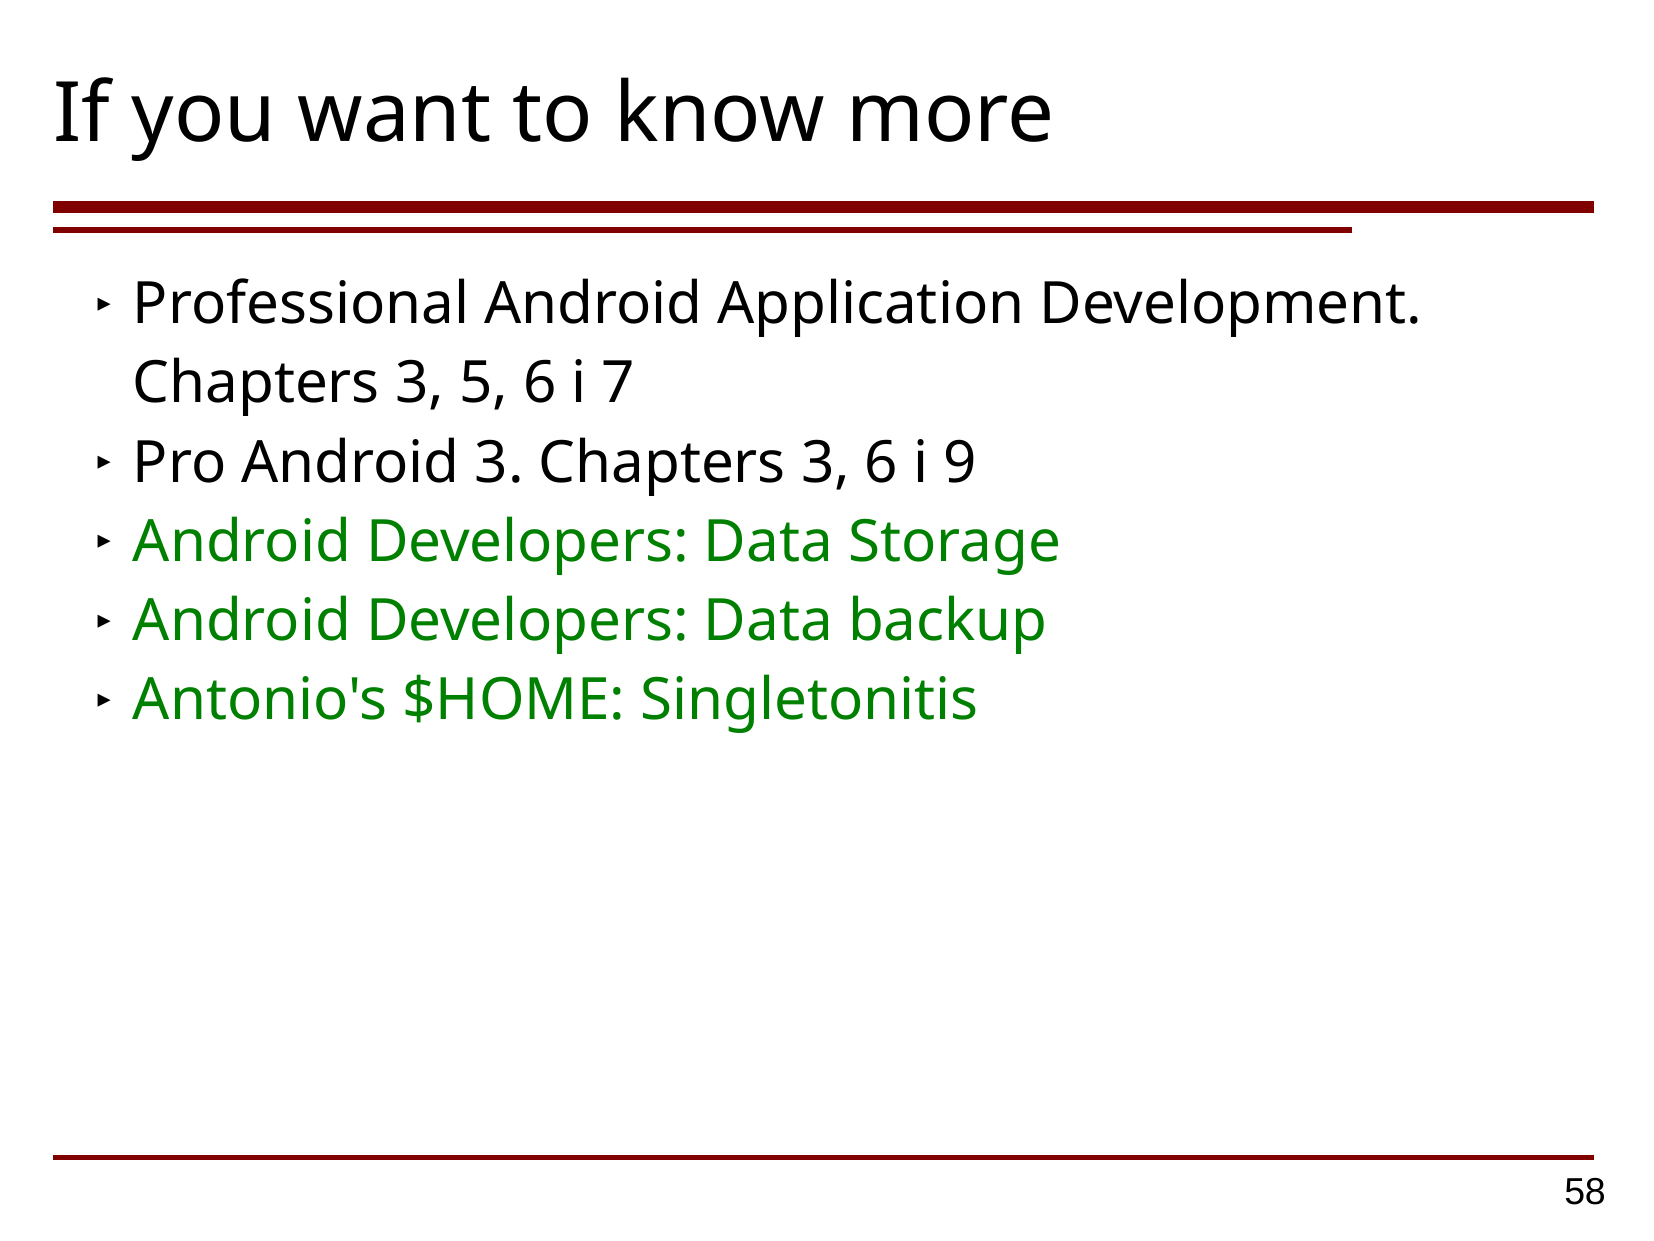

# If you want to know more
Professional Android Application Development. Chapters 3, 5, 6 i 7
Pro Android 3. Chapters 3, 6 i 9
Android Developers: Data Storage
Android Developers: Data backup
Antonio's $HOME: Singletonitis